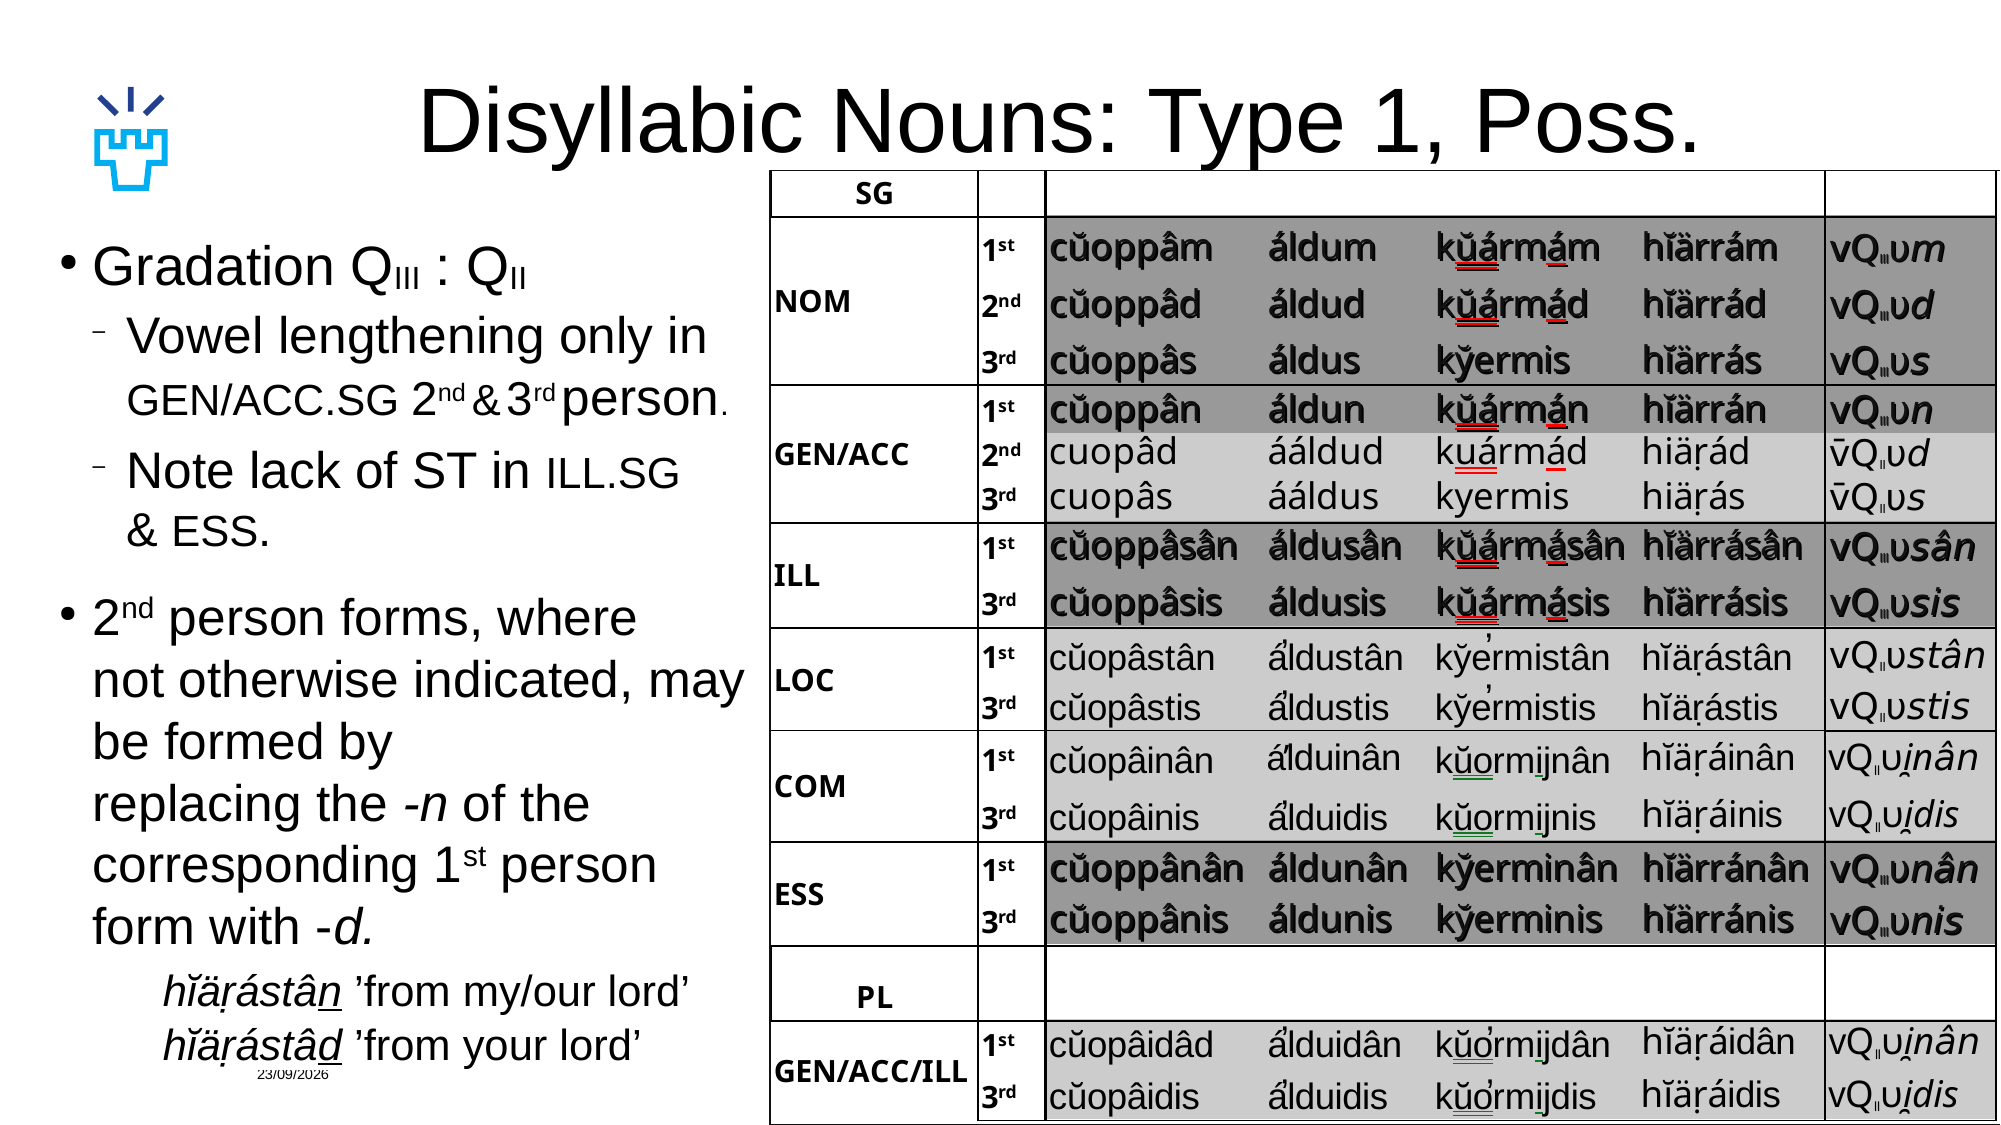

Disyllabic Nouns: Type 1, Poss.
# Gradation QIII : QII
Vowel lengthening only in GEN/ACC.SG 2nd & 3rd person.
Note lack of ST in ILL.SG
& ESS.
2nd person forms, where
not otherwise indicated, may be formed by
replacing the -n of the corresponding 1st person form with -d.
	hĭäṛástân ’from my/our lord’
	hĭäṛástâd ’from your lord’
https://github.com/tkoukkar/anaraskiela/blob/master/Koukkari_Tuomas-CIFUXIII-oovdanpyehtim.pdf